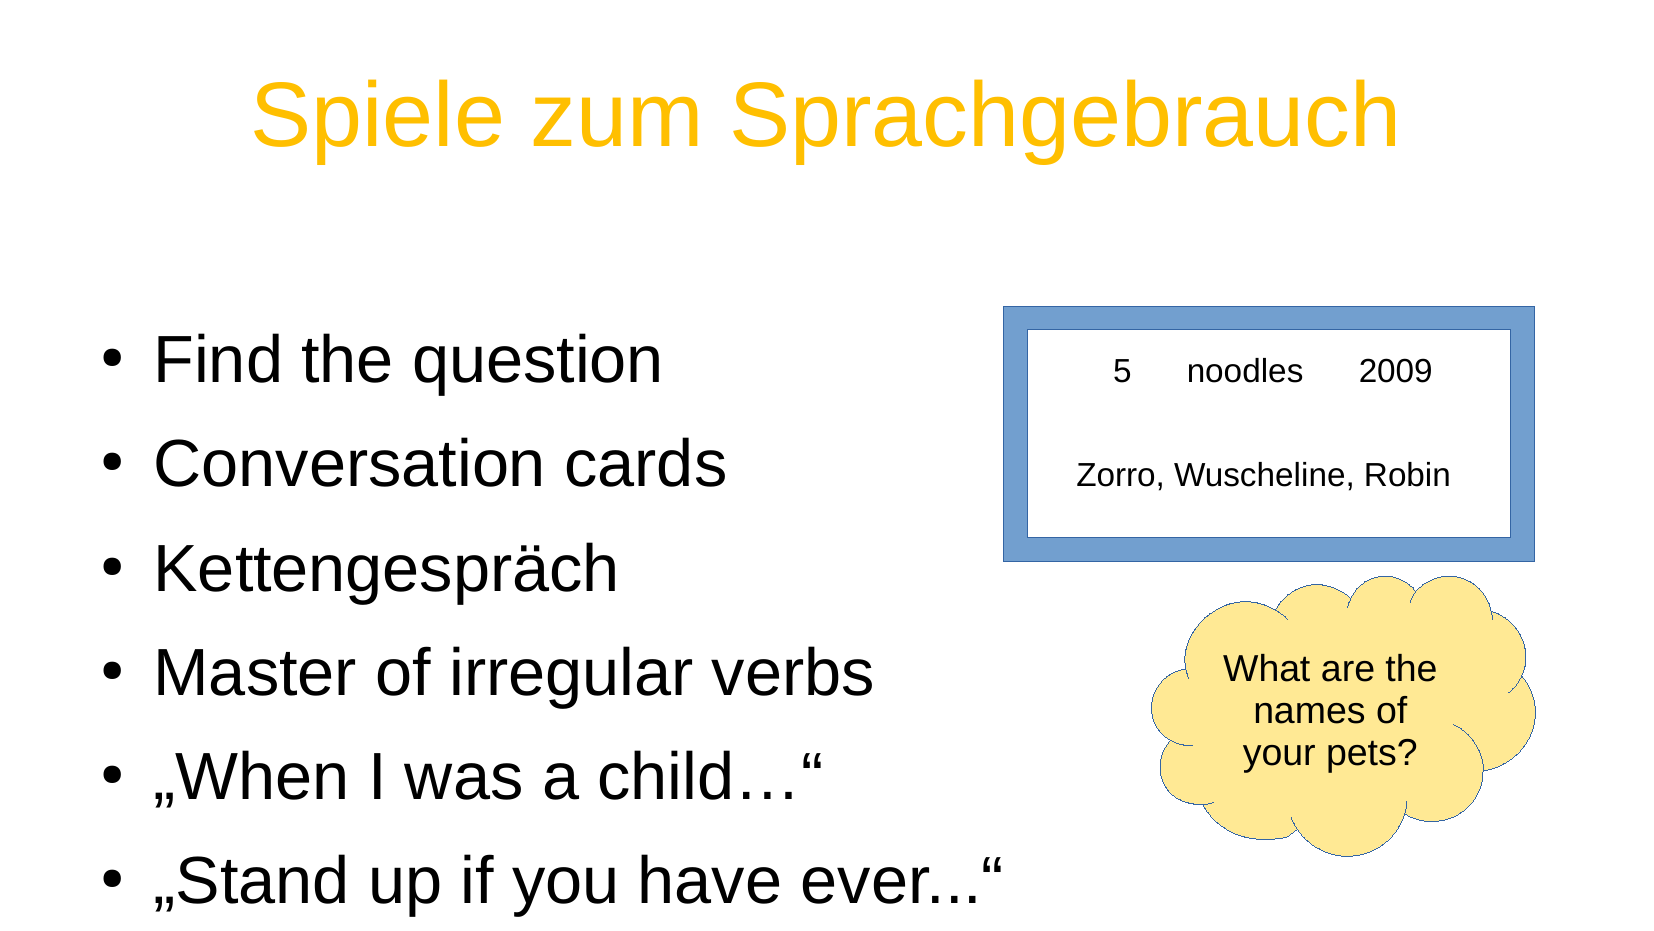

# Spiele zum Sprachgebrauch
Find the question							5 noodles 2009
Conversation cards					 Zorro, Wuscheline, Robin
Kettengespräch
Master of irregular verbs
„When I was a child…“
„Stand up if you have ever...“
What are the names of your pets?